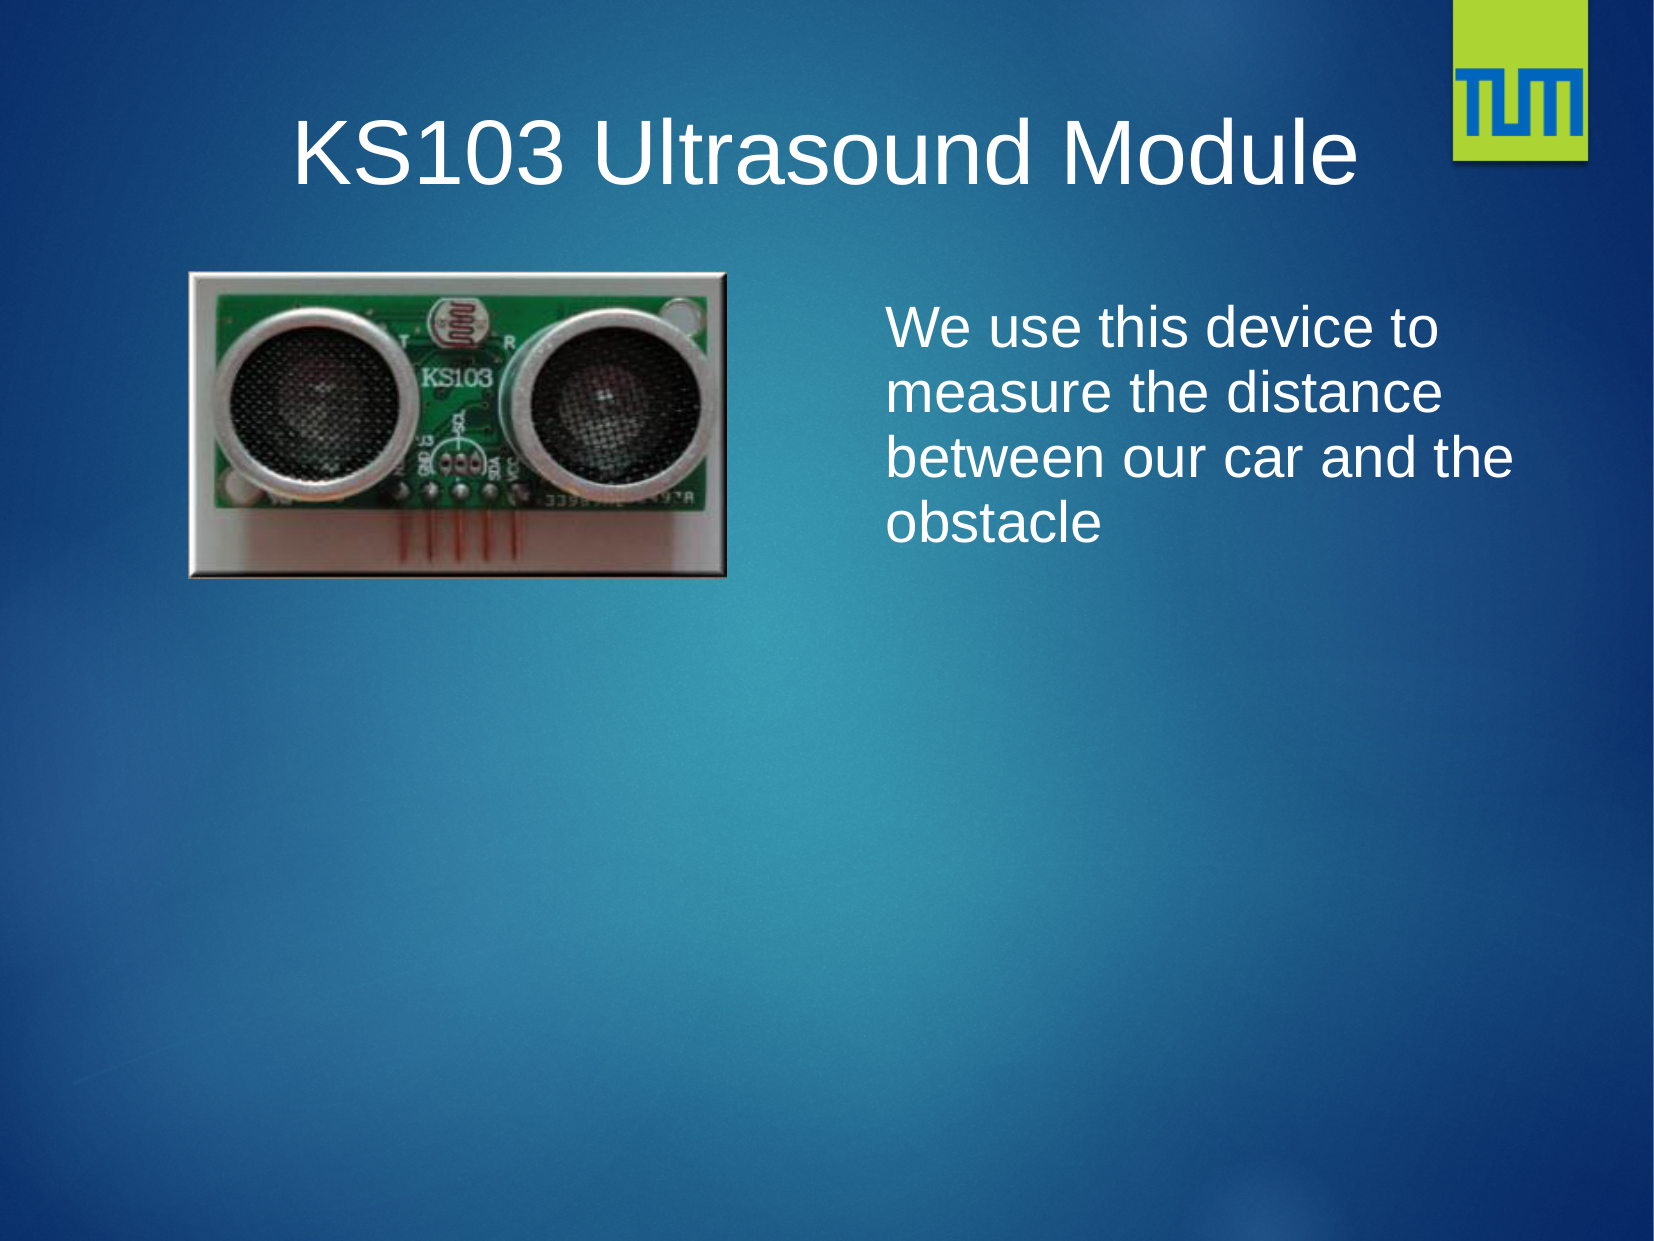

# KS103 Ultrasound Module
We use this device to measure the distance between our car and the obstacle